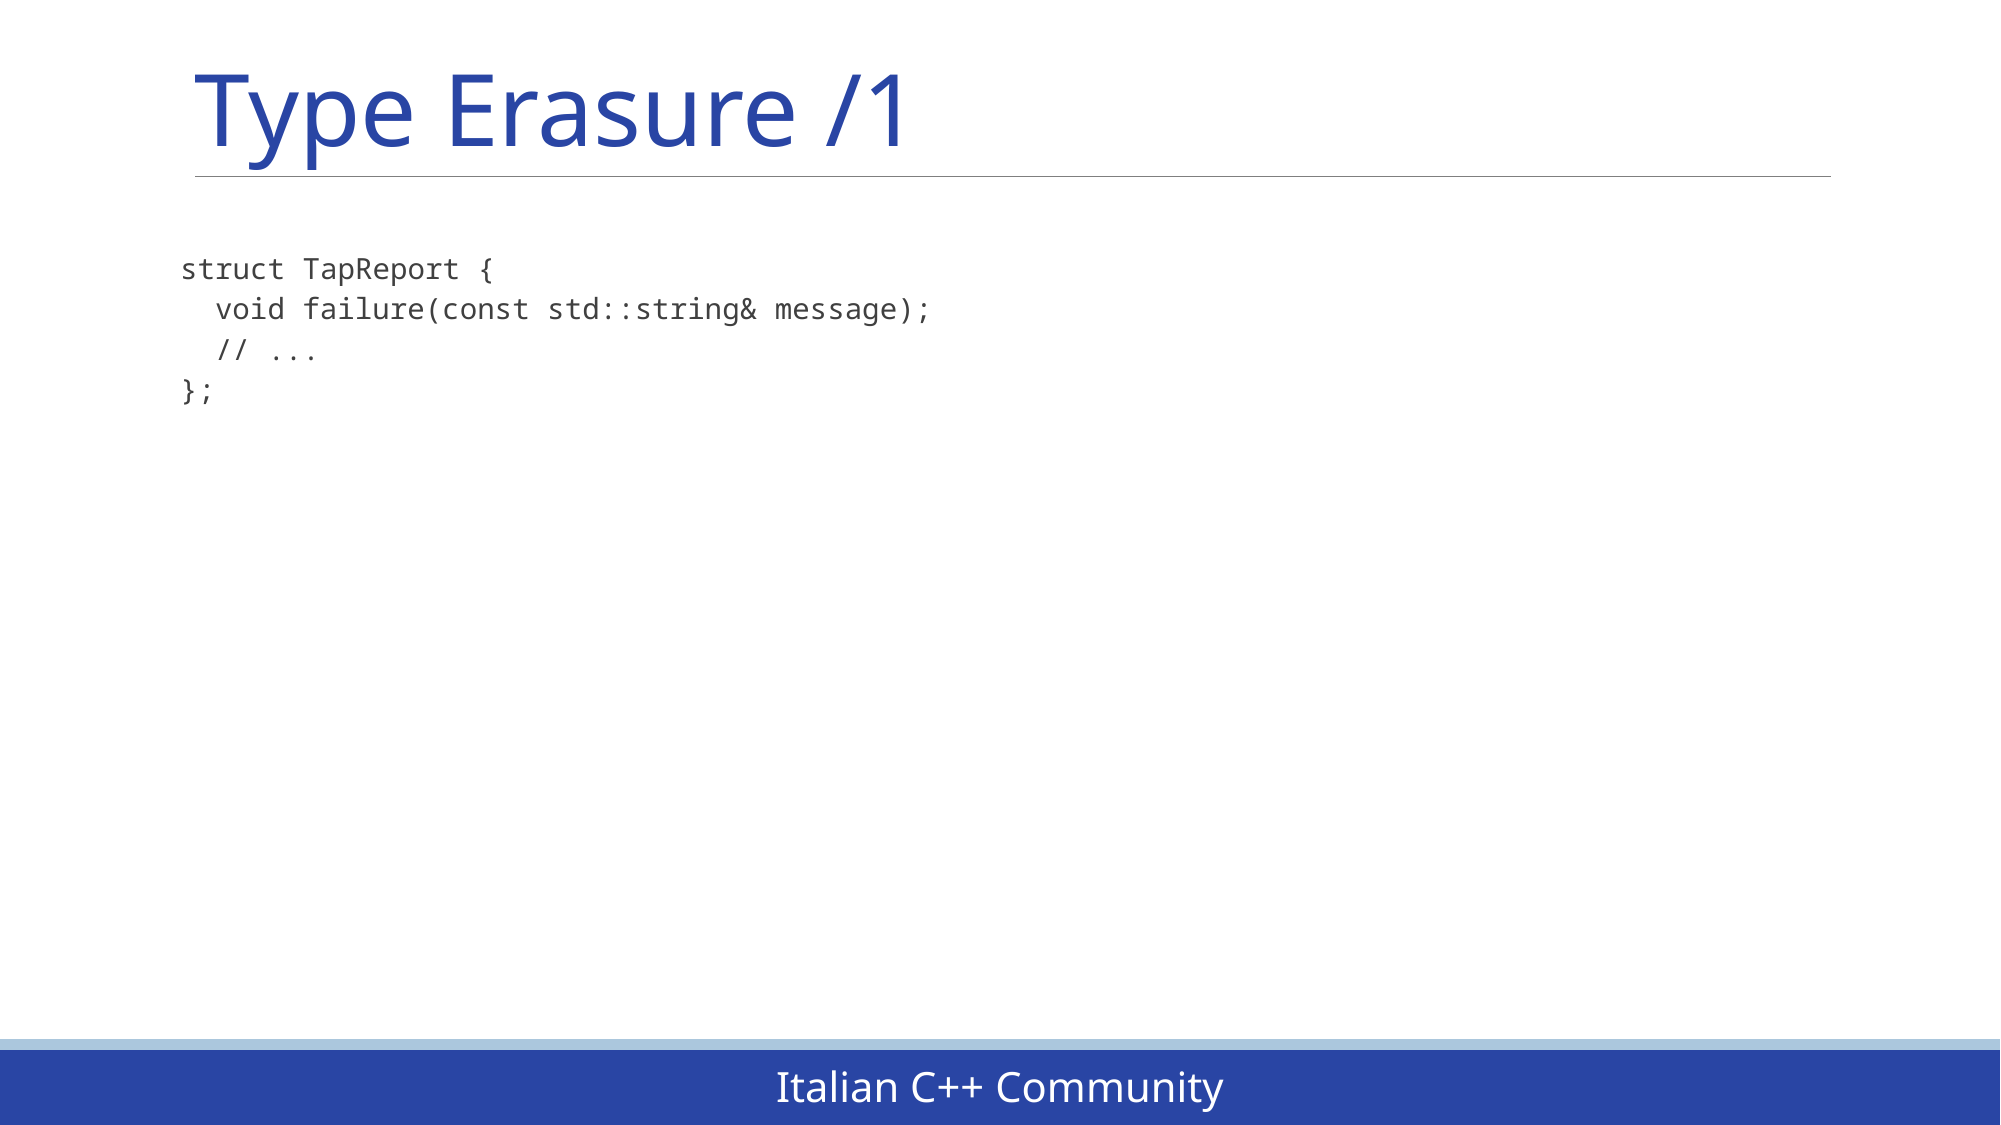

# Type Erasure /1
struct TapReport {
 void failure(const std::string& message);
 // ...
};